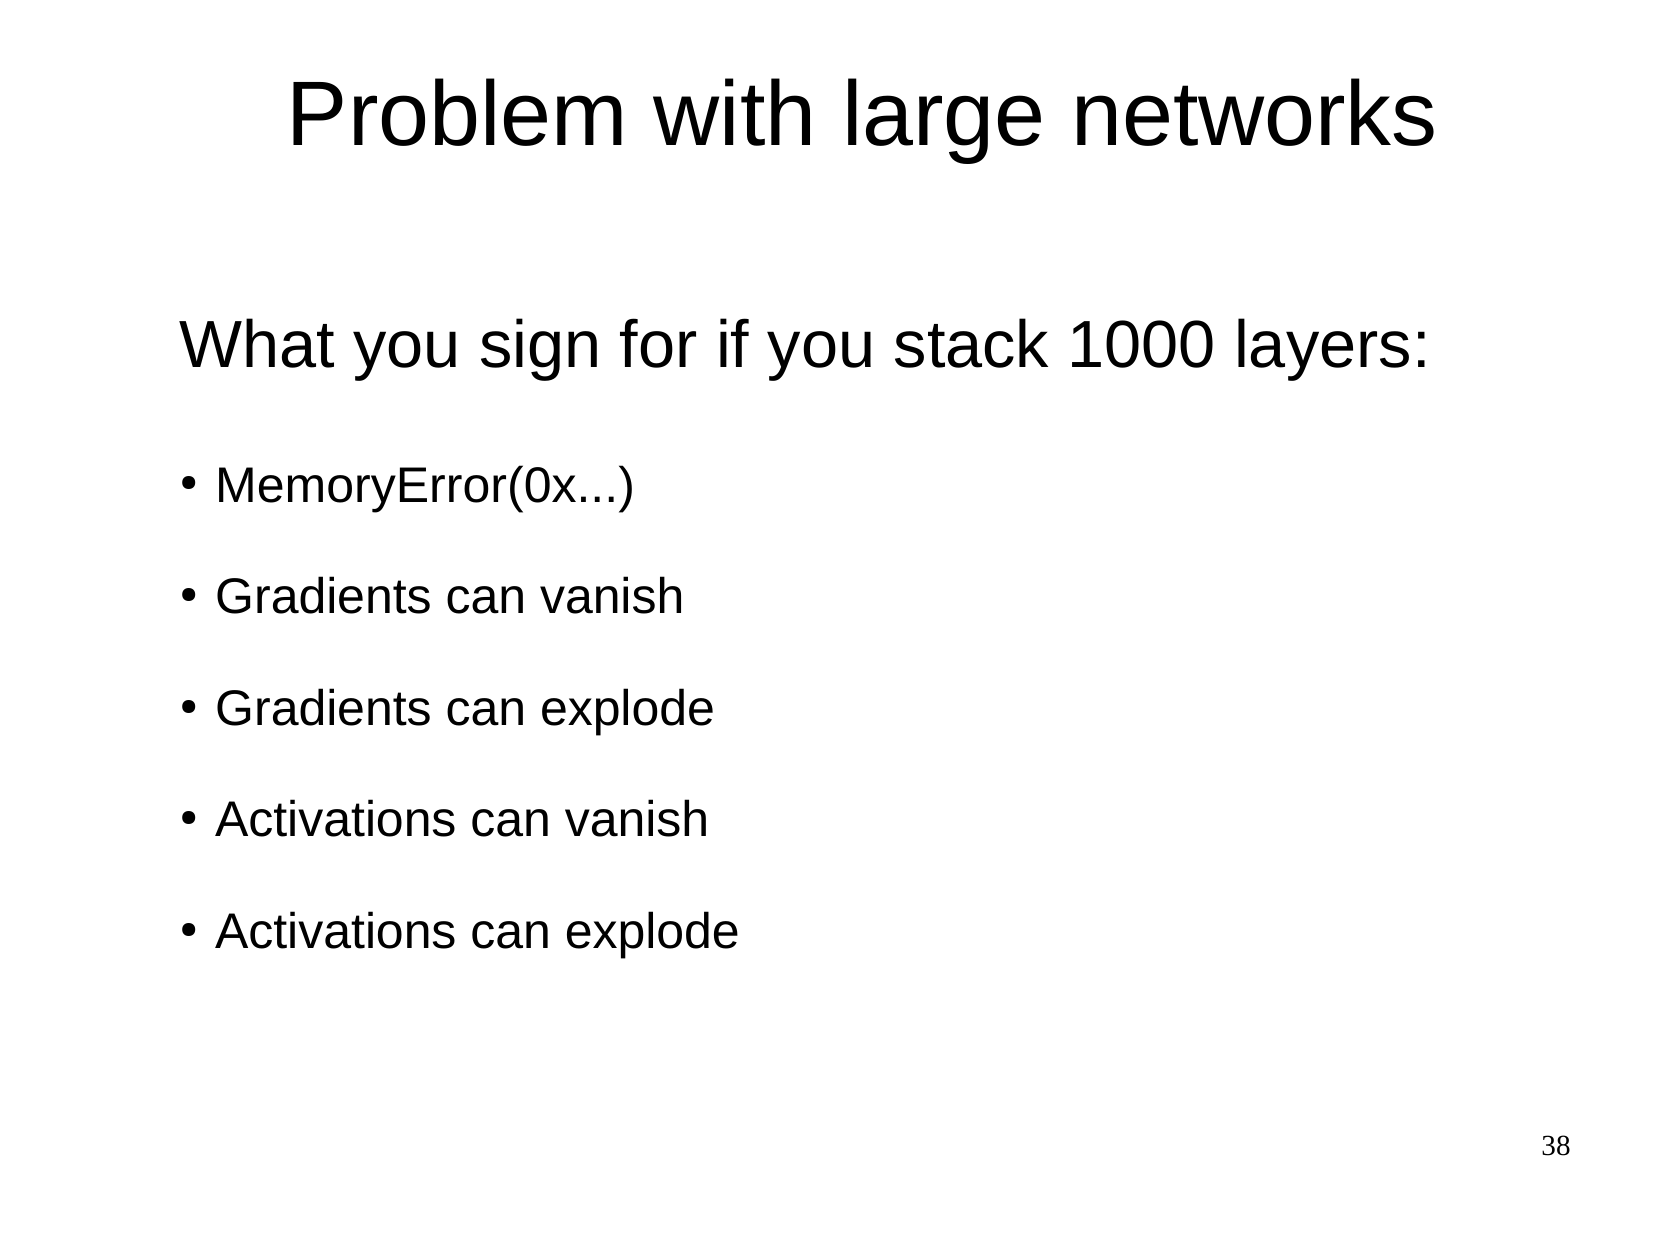

Problem with large networks
What you sign for if you stack 1000 layers:
MemoryError(0x...)
Gradients can vanish
Gradients can explode
Activations can vanish
Activations can explode
38